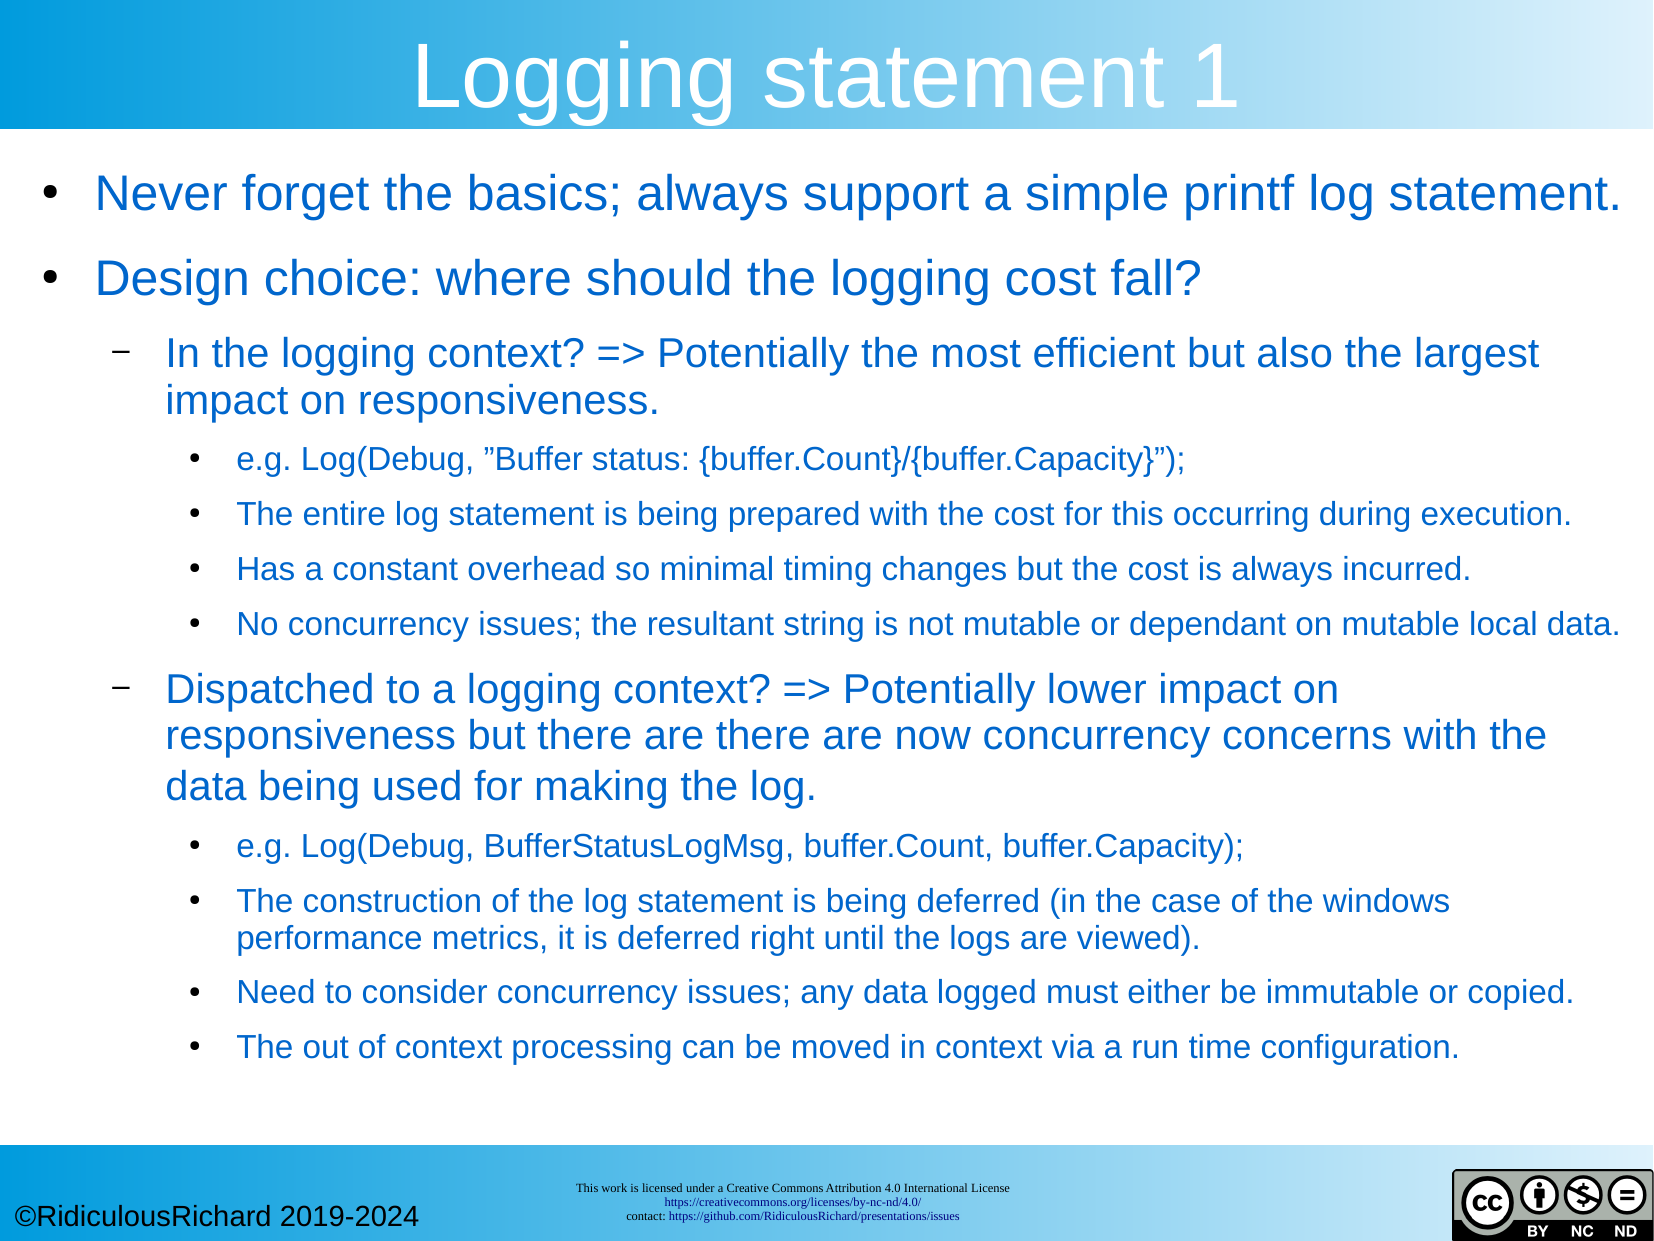

# Logging statement 1
Never forget the basics; always support a simple printf log statement.
Design choice: where should the logging cost fall?
In the logging context? => Potentially the most efficient but also the largest impact on responsiveness.
e.g. Log(Debug, ”Buffer status: {buffer.Count}/{buffer.Capacity}”);
The entire log statement is being prepared with the cost for this occurring during execution.
Has a constant overhead so minimal timing changes but the cost is always incurred.
No concurrency issues; the resultant string is not mutable or dependant on mutable local data.
Dispatched to a logging context? => Potentially lower impact on responsiveness but there are there are now concurrency concerns with the data being used for making the log.
e.g. Log(Debug, BufferStatusLogMsg, buffer.Count, buffer.Capacity);
The construction of the log statement is being deferred (in the case of the windows performance metrics, it is deferred right until the logs are viewed).
Need to consider concurrency issues; any data logged must either be immutable or copied.
The out of context processing can be moved in context via a run time configuration.